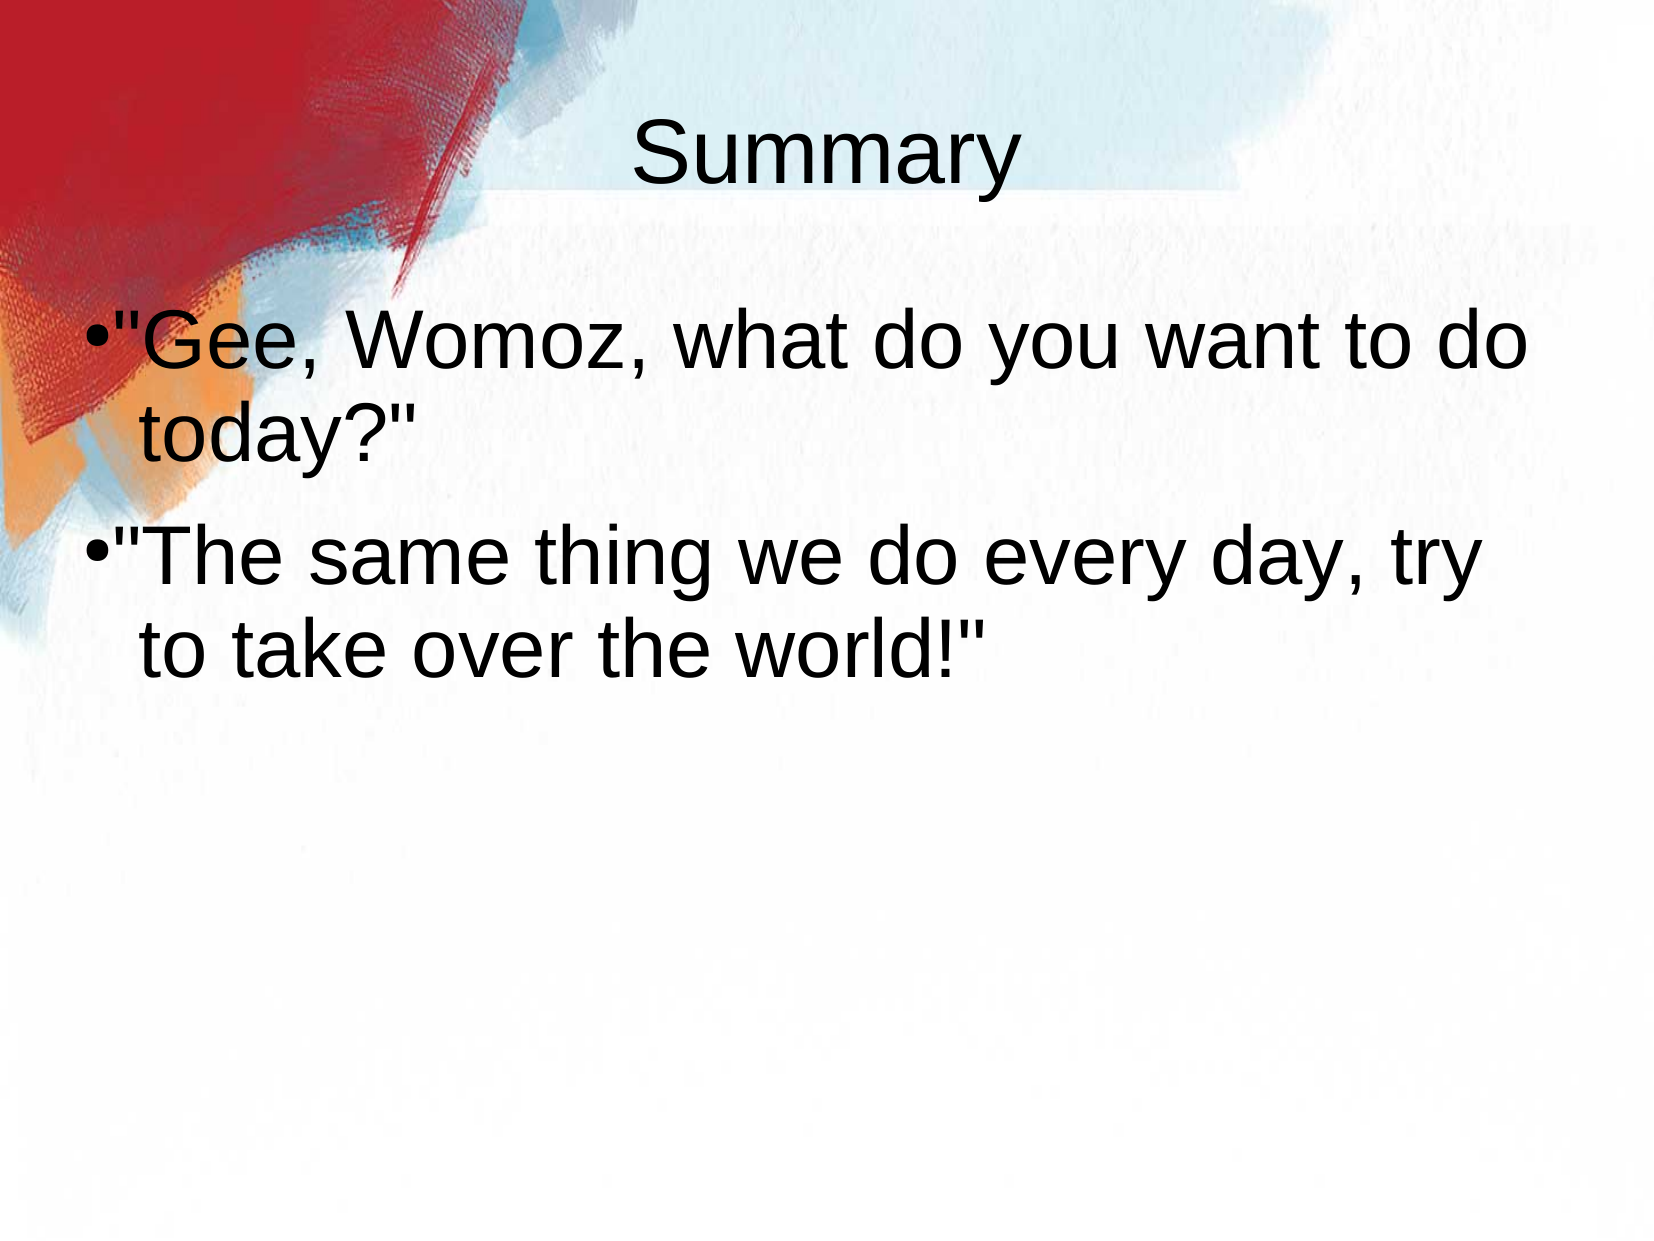

# Summary
"Gee, Womoz, what do you want to do today?"
"The same thing we do every day, try to take over the world!"